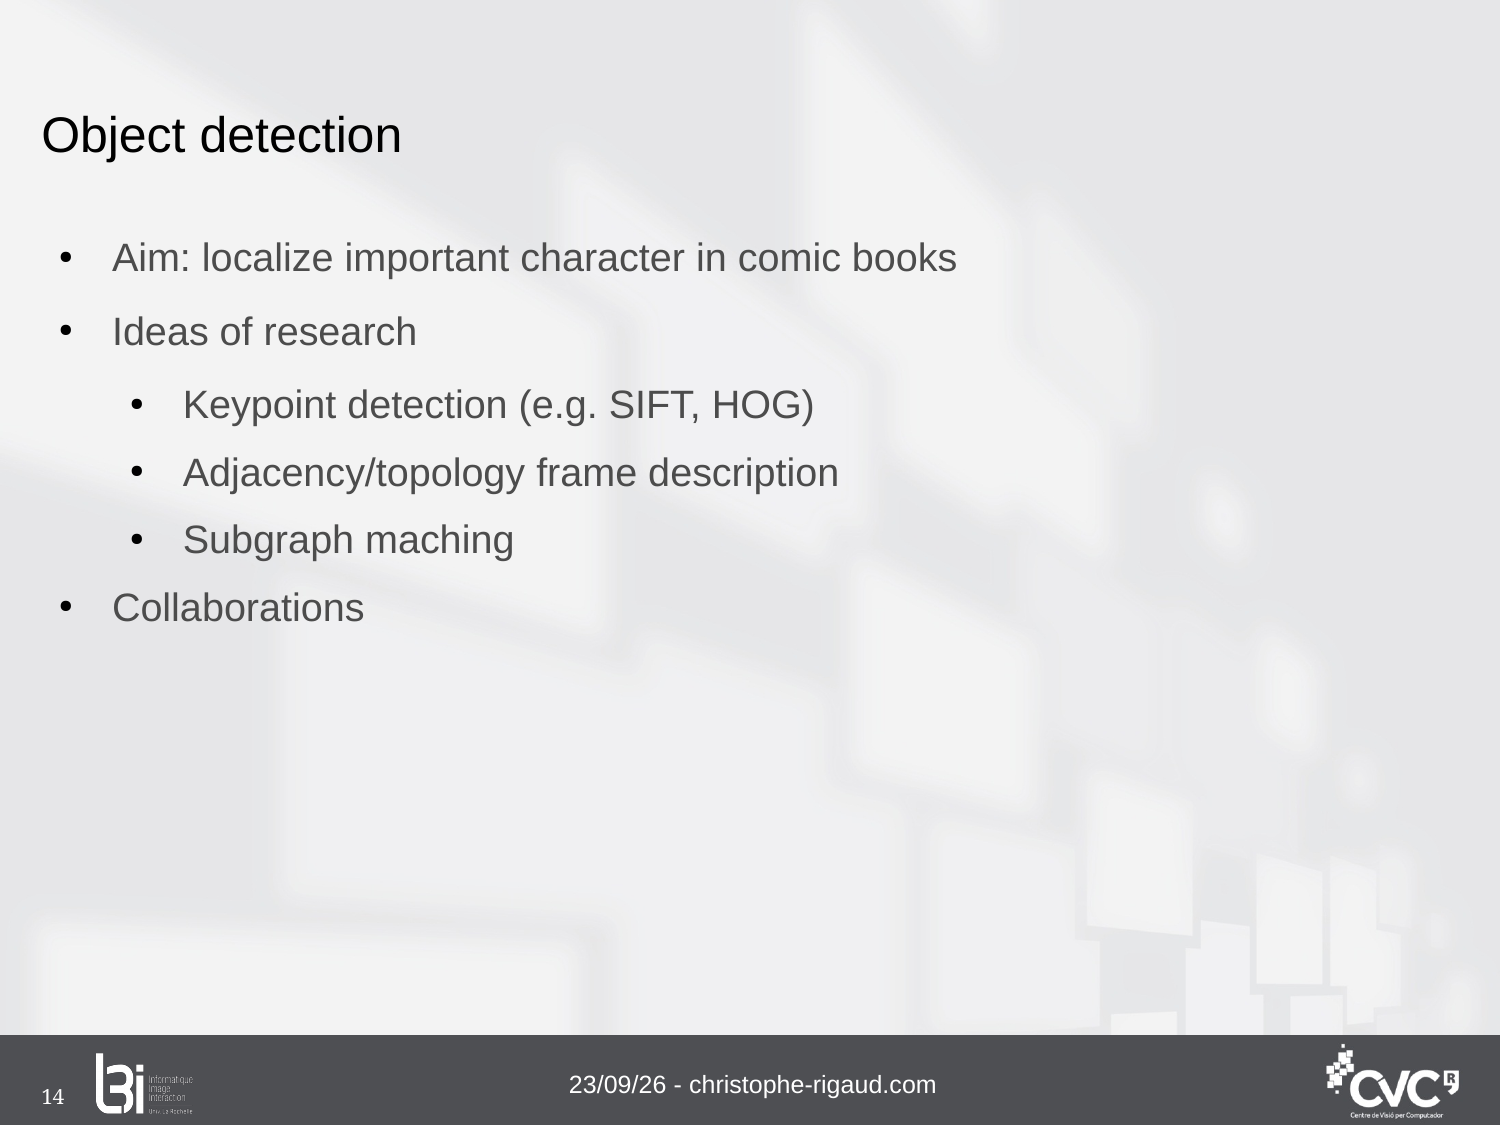

# Object detection
Aim: localize important character in comic books
Ideas of research
Keypoint detection (e.g. SIFT, HOG)
Adjacency/topology frame description
Subgraph maching
Collaborations
 - christophe-rigaud.com
14